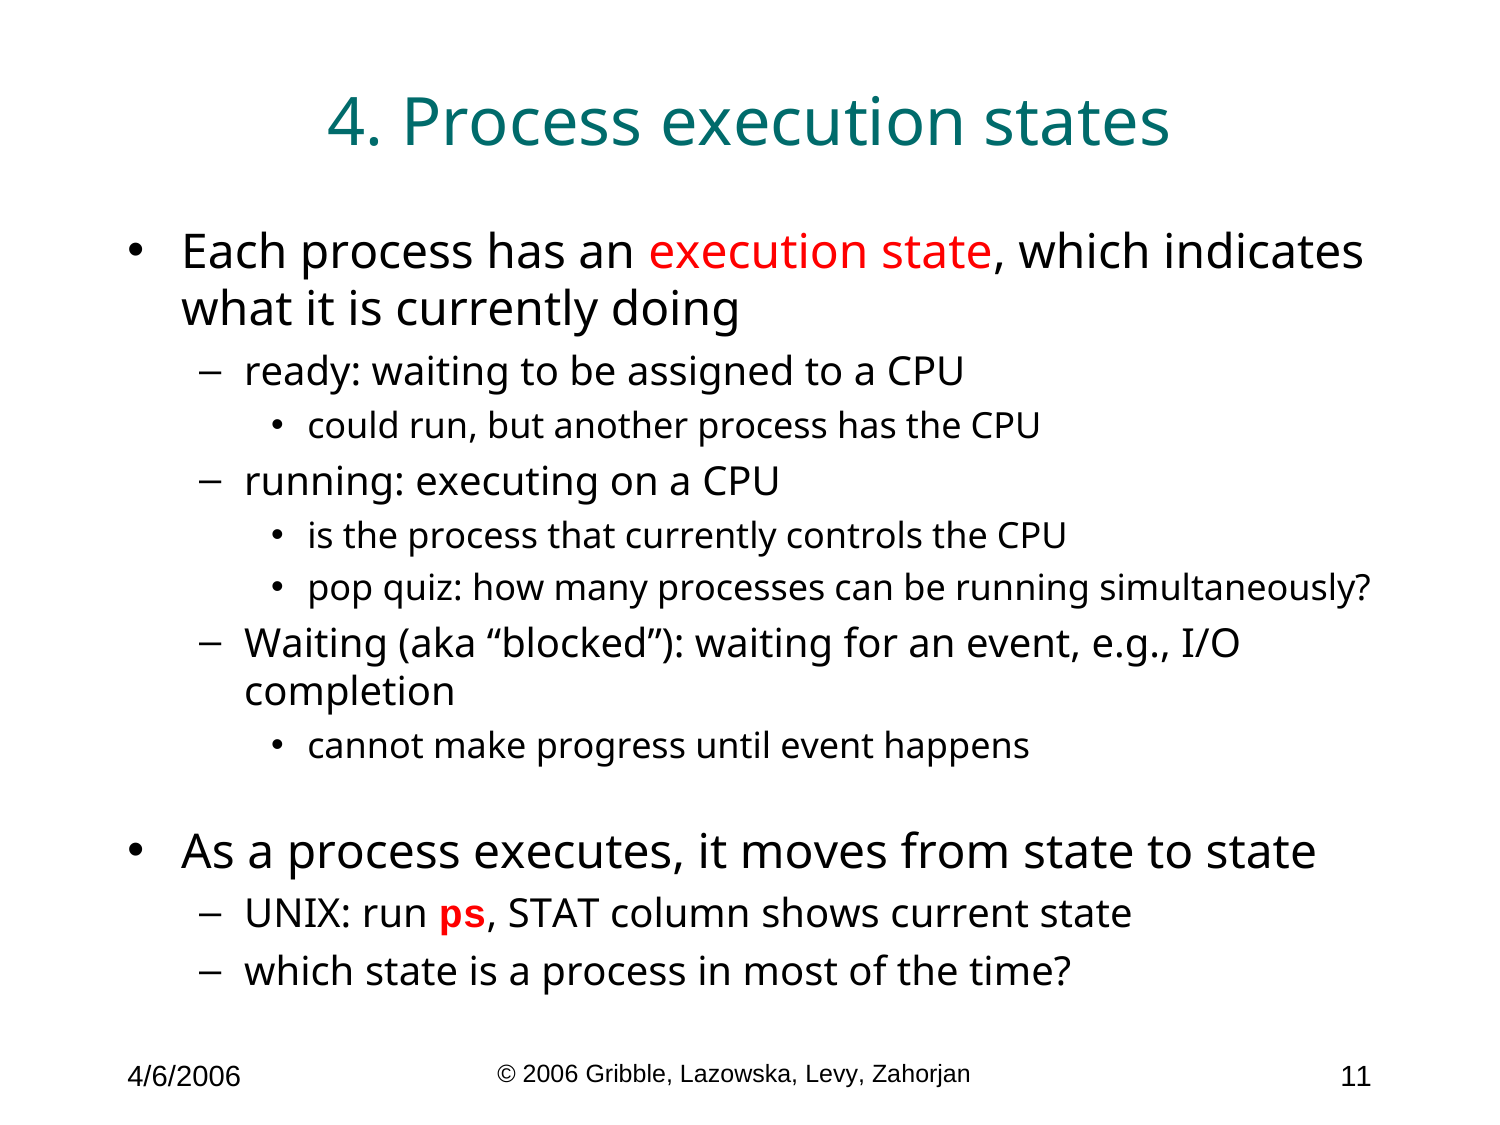

# 4. Process execution states
Each process has an execution state, which indicates what it is currently doing
ready: waiting to be assigned to a CPU
could run, but another process has the CPU
running: executing on a CPU
is the process that currently controls the CPU
pop quiz: how many processes can be running simultaneously?
Waiting (aka “blocked”): waiting for an event, e.g., I/O completion
cannot make progress until event happens
As a process executes, it moves from state to state
UNIX: run ps, STAT column shows current state
which state is a process in most of the time?
11